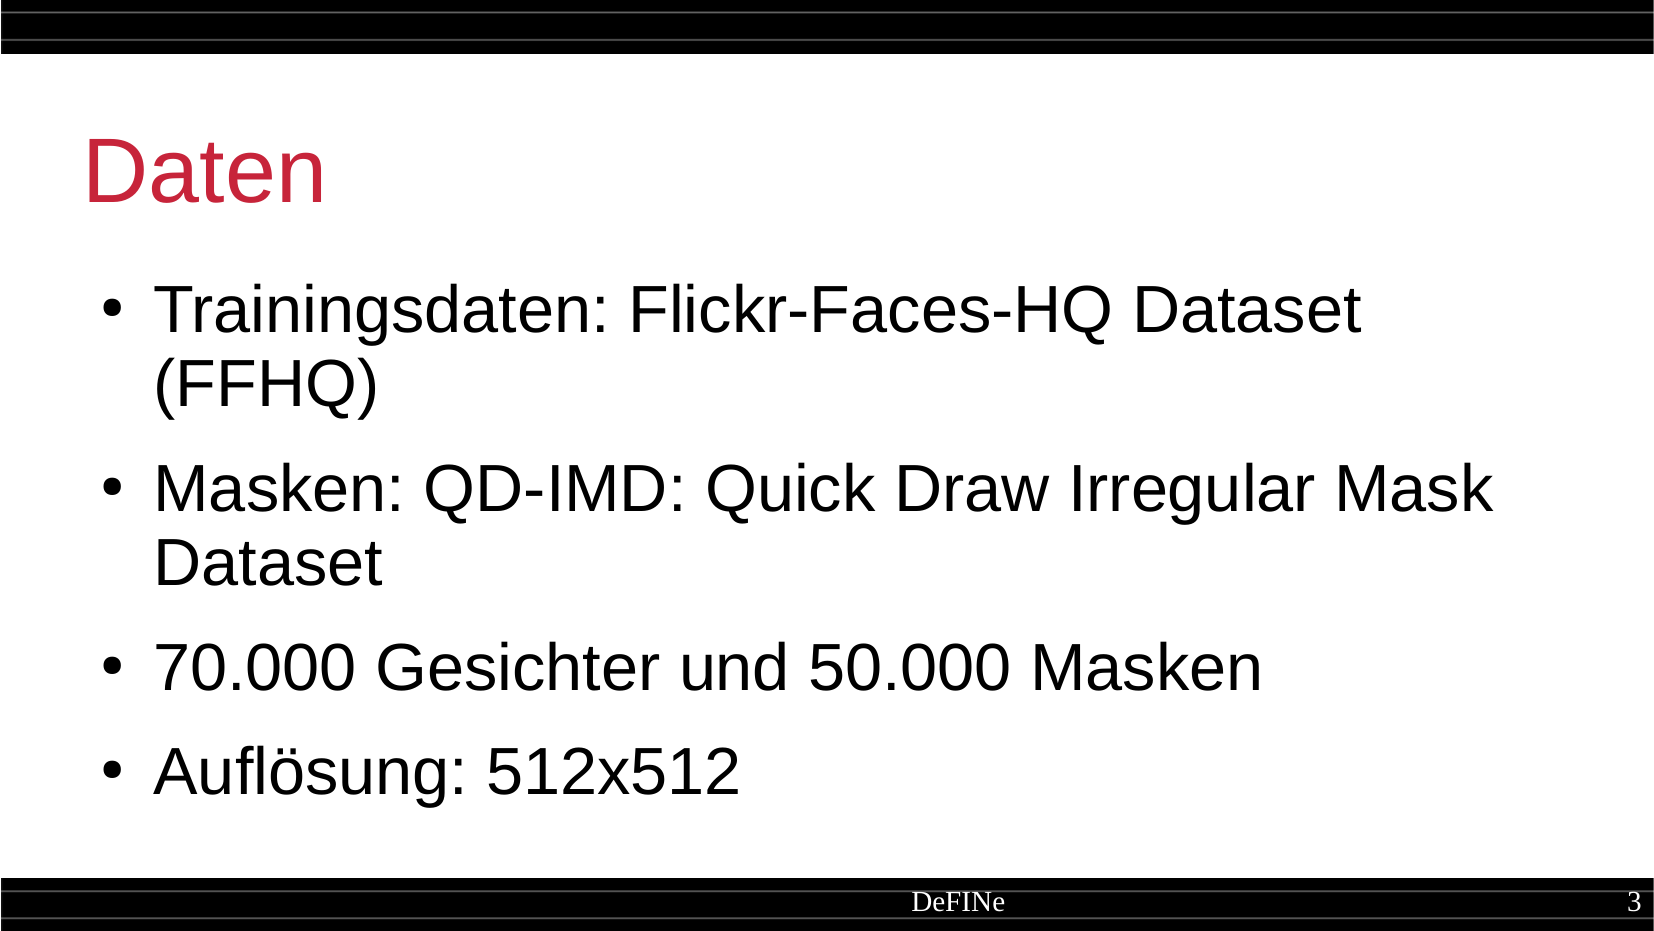

# Daten
Trainingsdaten: Flickr-Faces-HQ Dataset (FFHQ)
Masken: QD-IMD: Quick Draw Irregular Mask Dataset
70.000 Gesichter und 50.000 Masken
Auflösung: 512x512